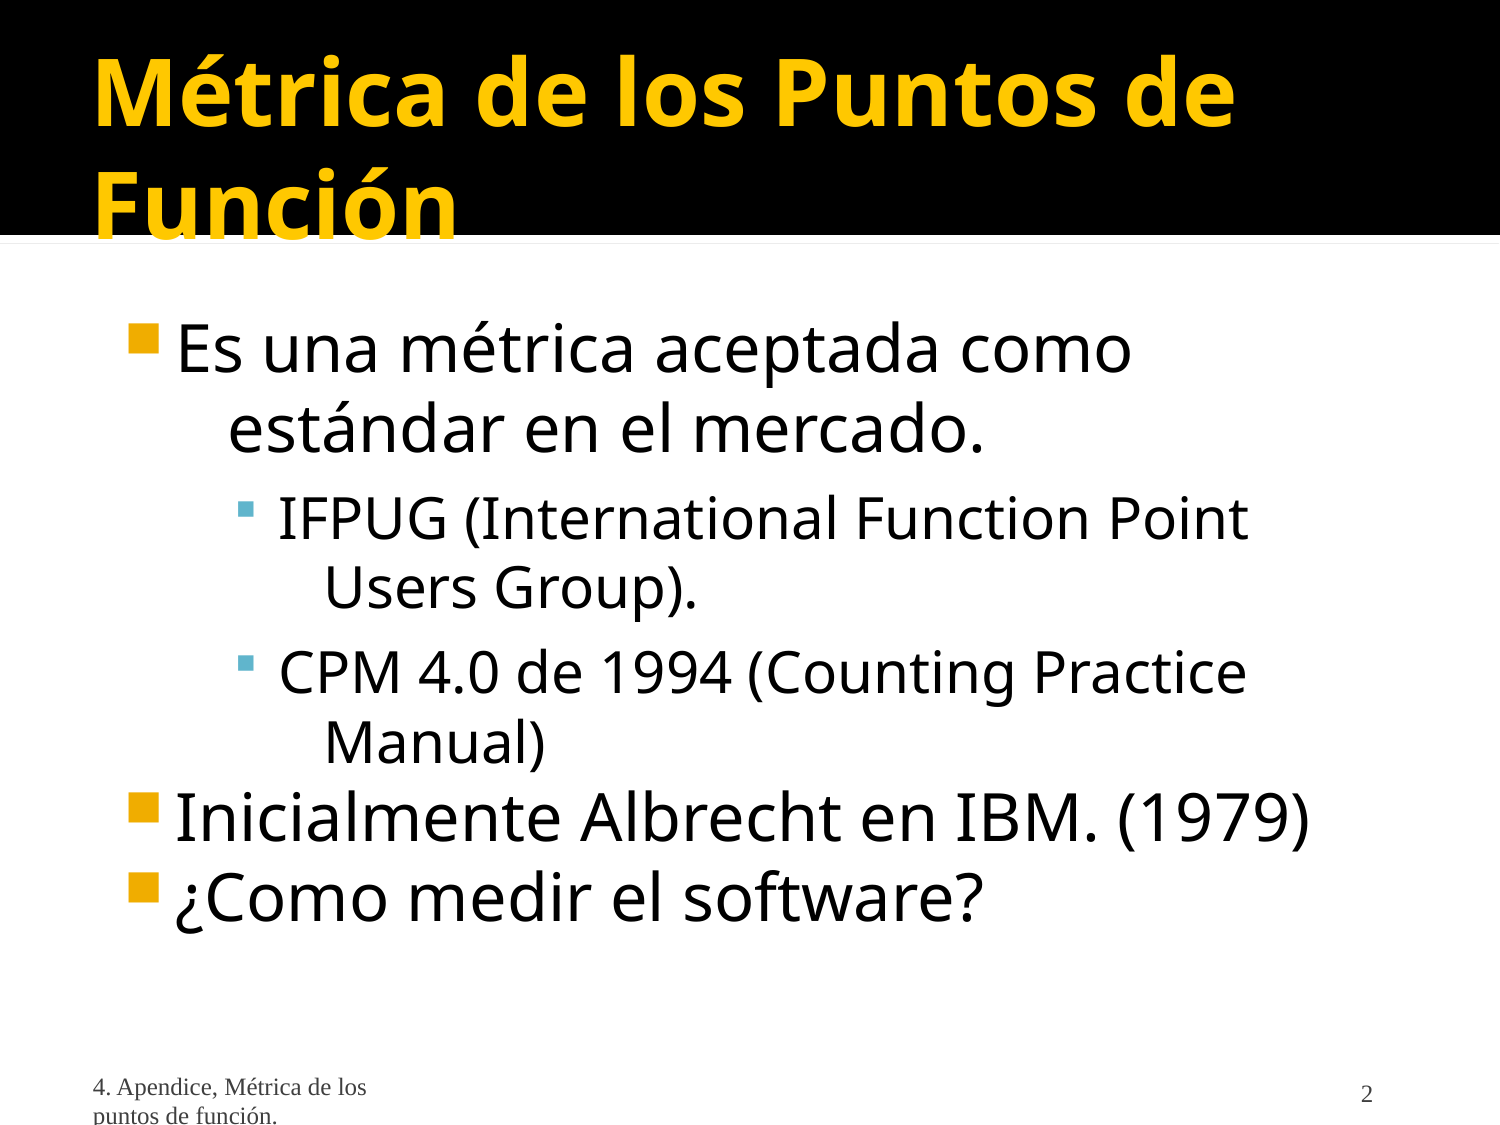

# Métrica de los Puntos de Función
Es una métrica aceptada como estándar en el mercado.
IFPUG (International Function Point Users Group).
CPM 4.0 de 1994 (Counting Practice Manual)
Inicialmente Albrecht en IBM. (1979)
¿Como medir el software?
4. Apendice, Métrica de los puntos de función.
2